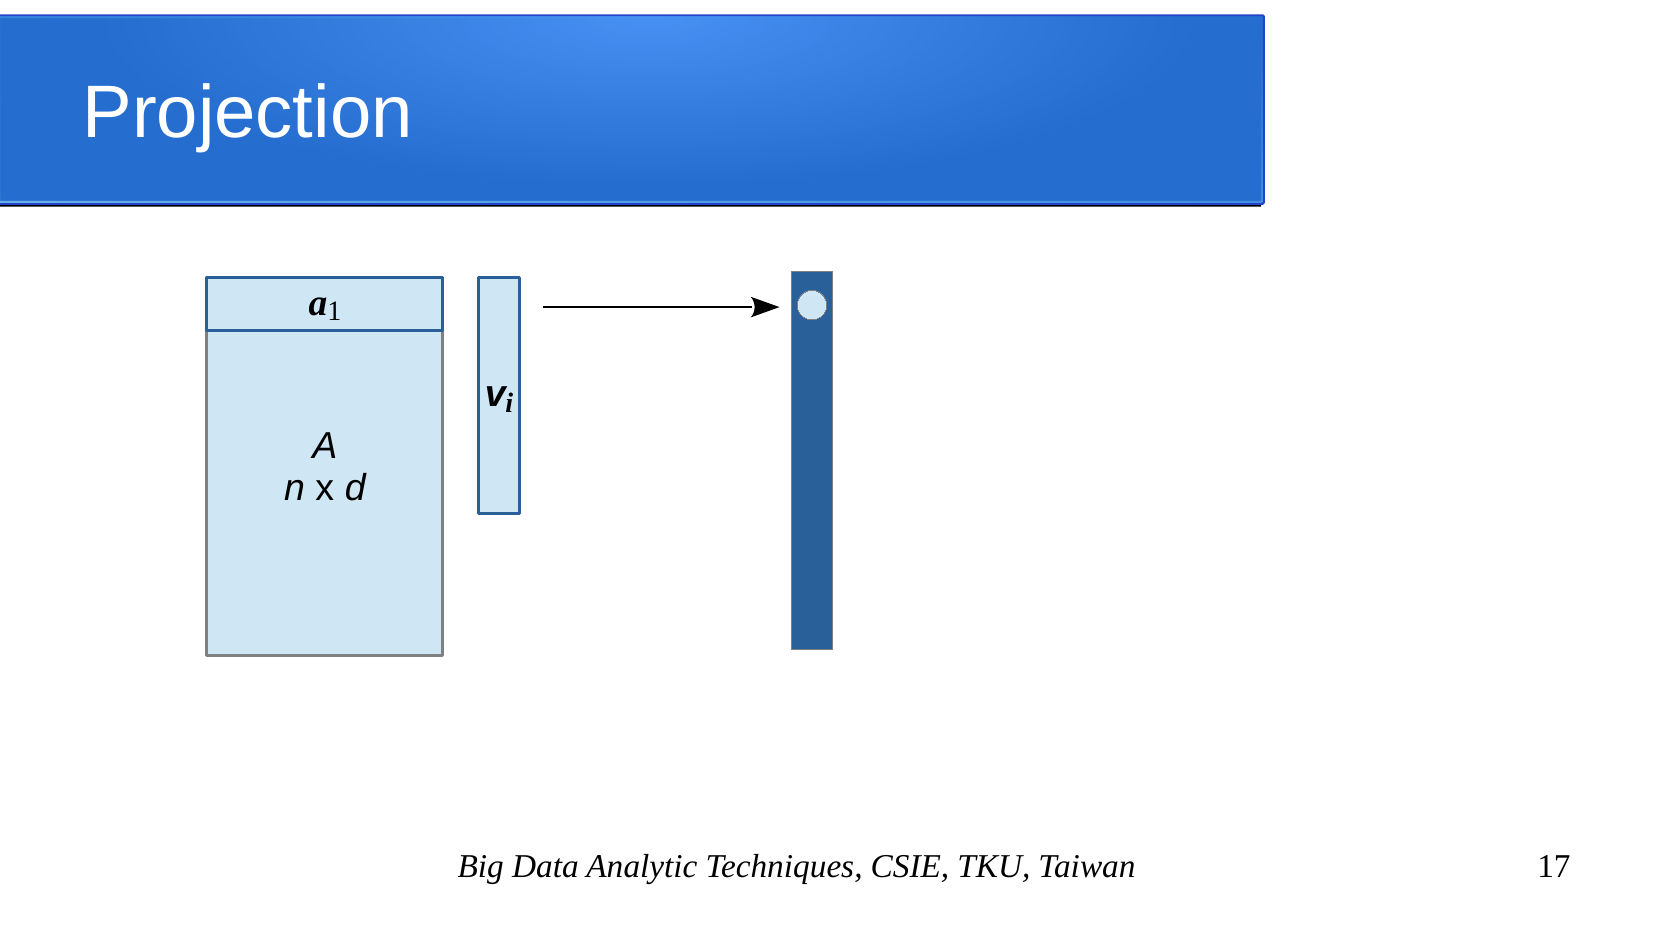

# Projection
A
n x d
a1
vi
Big Data Analytic Techniques, CSIE, TKU, Taiwan
17